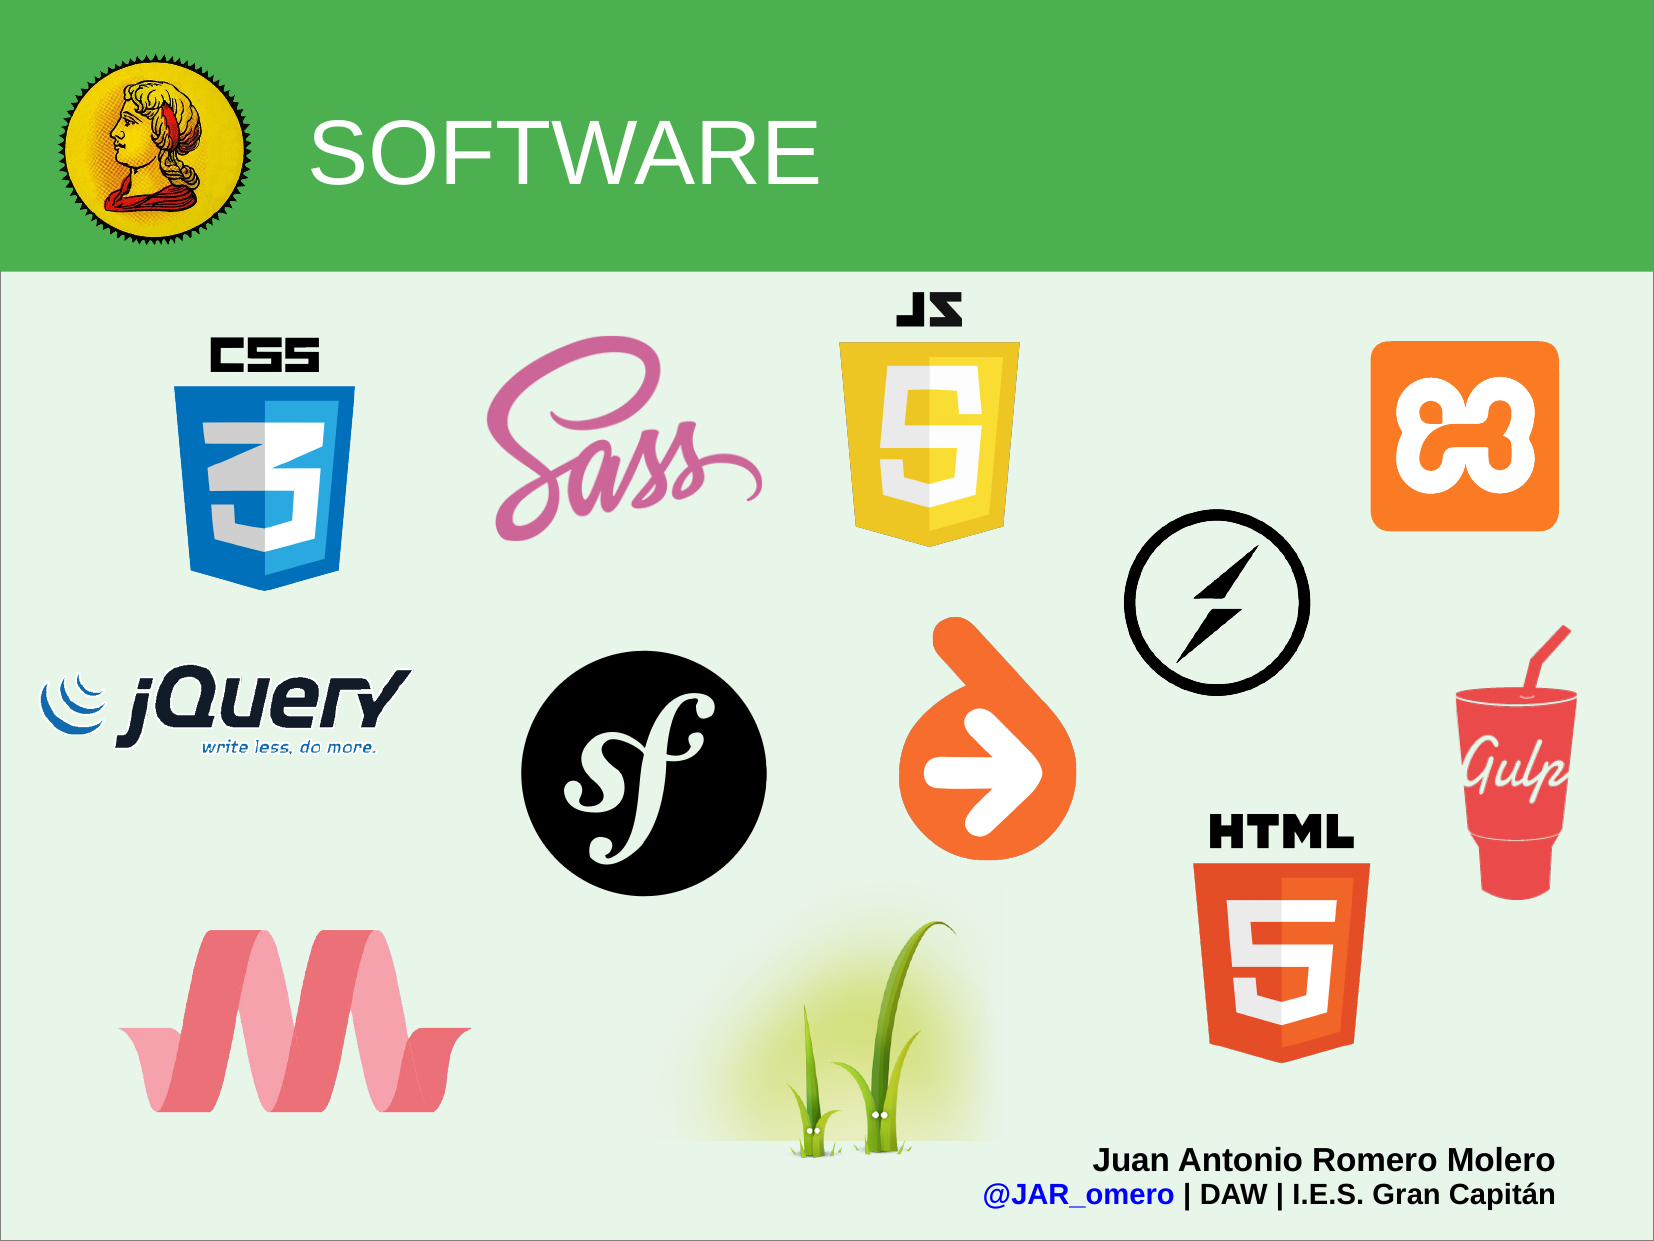

# SOFTWARE
Juan Antonio Romero Molero
@JAR_omero | DAW | I.E.S. Gran Capitán